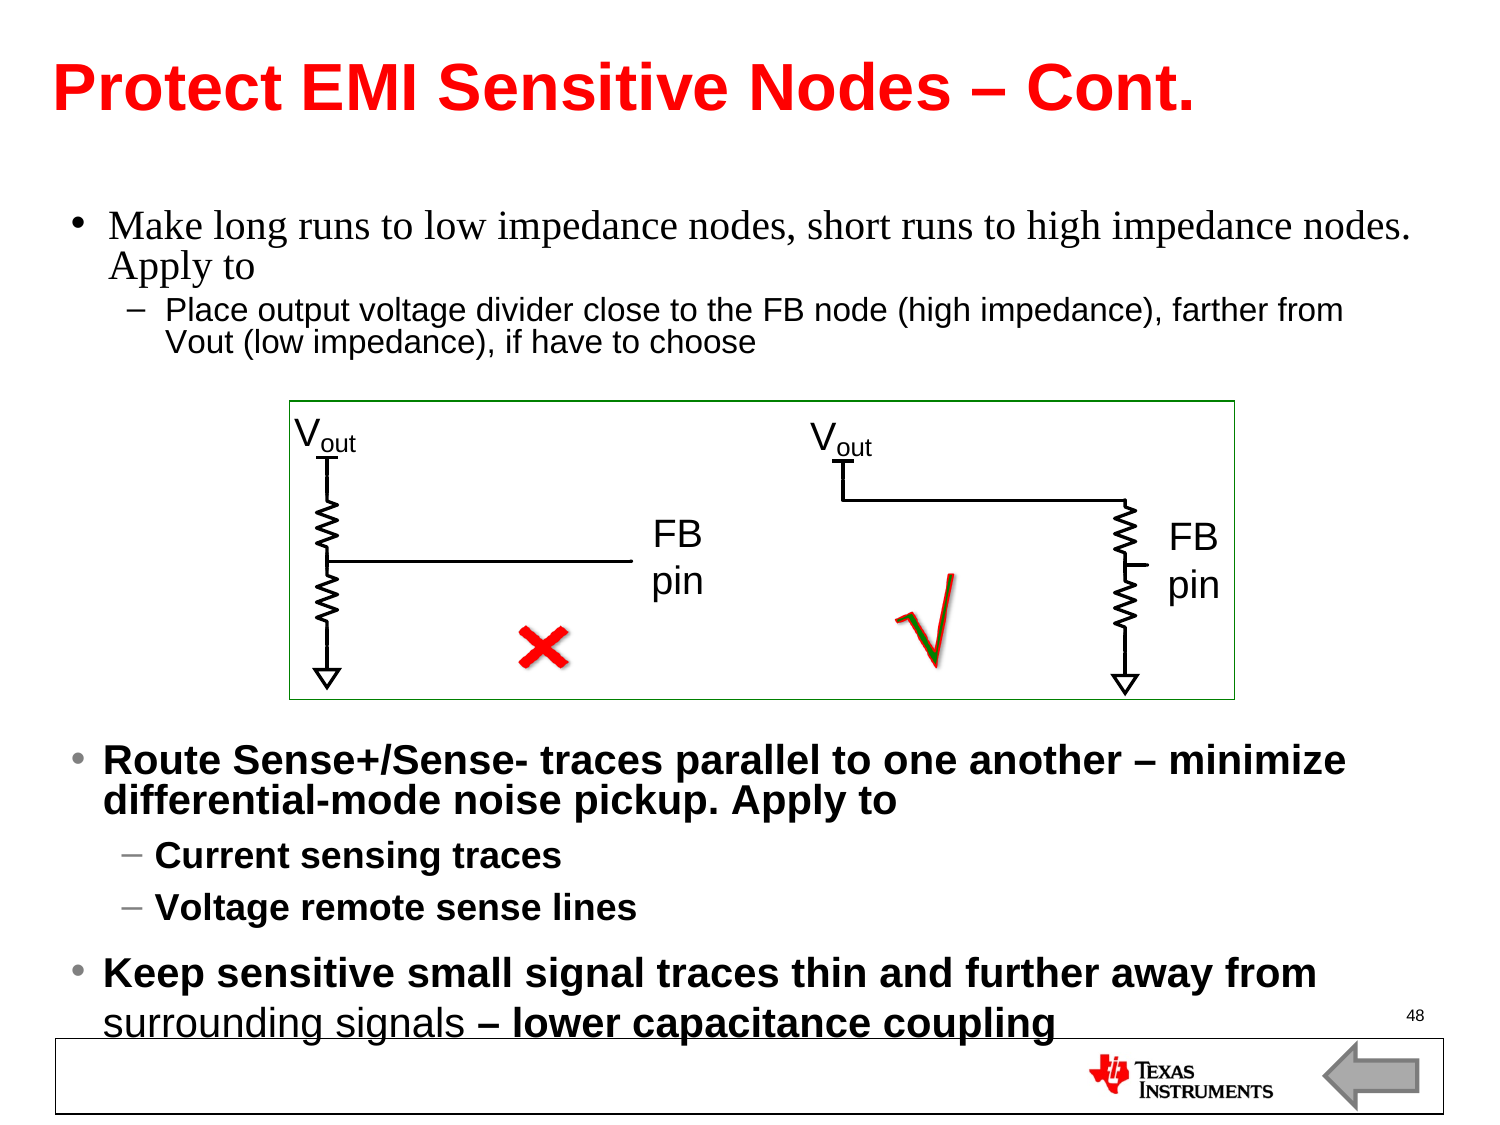

# Protect EMI Sensitive Nodes – Cont.
Make long runs to low impedance nodes, short runs to high impedance nodes. Apply to
Place output voltage divider close to the FB node (high impedance), farther from Vout (low impedance), if have to choose
Route Sense+/Sense- traces parallel to one another – minimize differential-mode noise pickup. Apply to
Current sensing traces
Voltage remote sense lines
Keep sensitive small signal traces thin and further away from surrounding signals – lower capacitance coupling